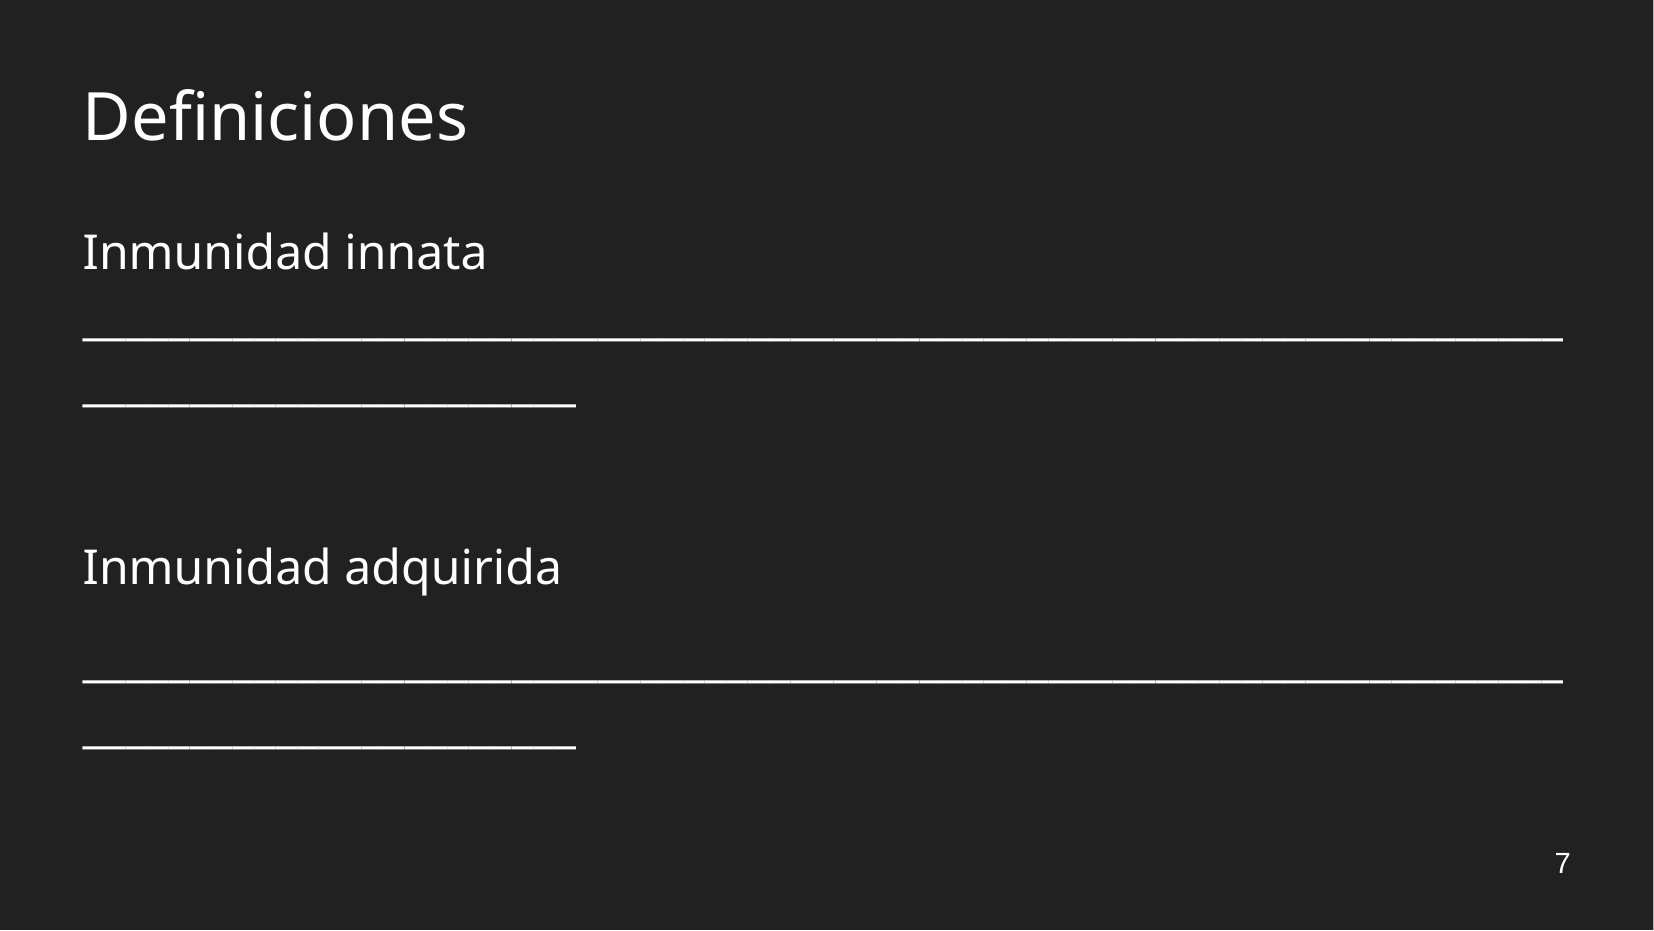

# Definiciones
Inmunidad innata ____________________________________________________________________________________________
Inmunidad adquirida
____________________________________________________________________________________________
7